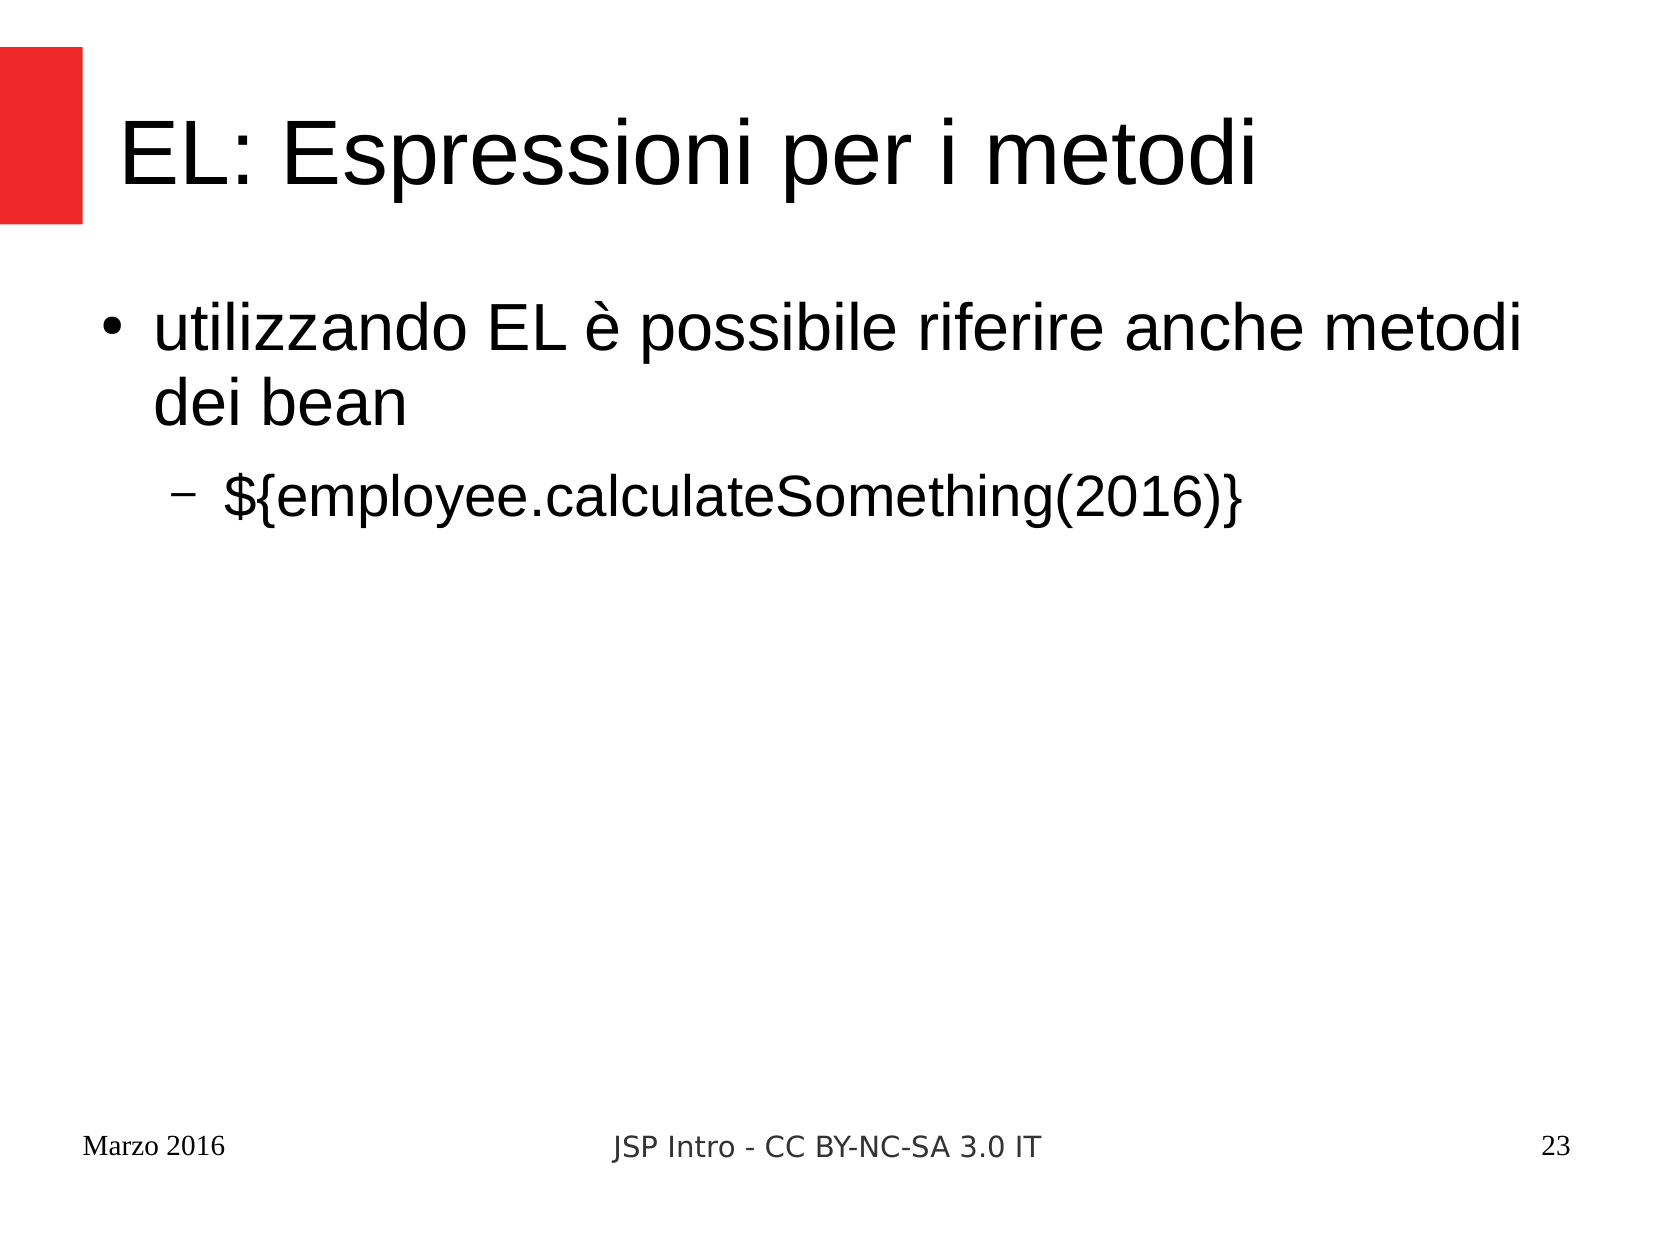

# EL: Espressioni per i metodi
utilizzando EL è possibile riferire anche metodi dei bean
${employee.calculateSomething(2016)}
Your Date Here
Your Footer Here
23